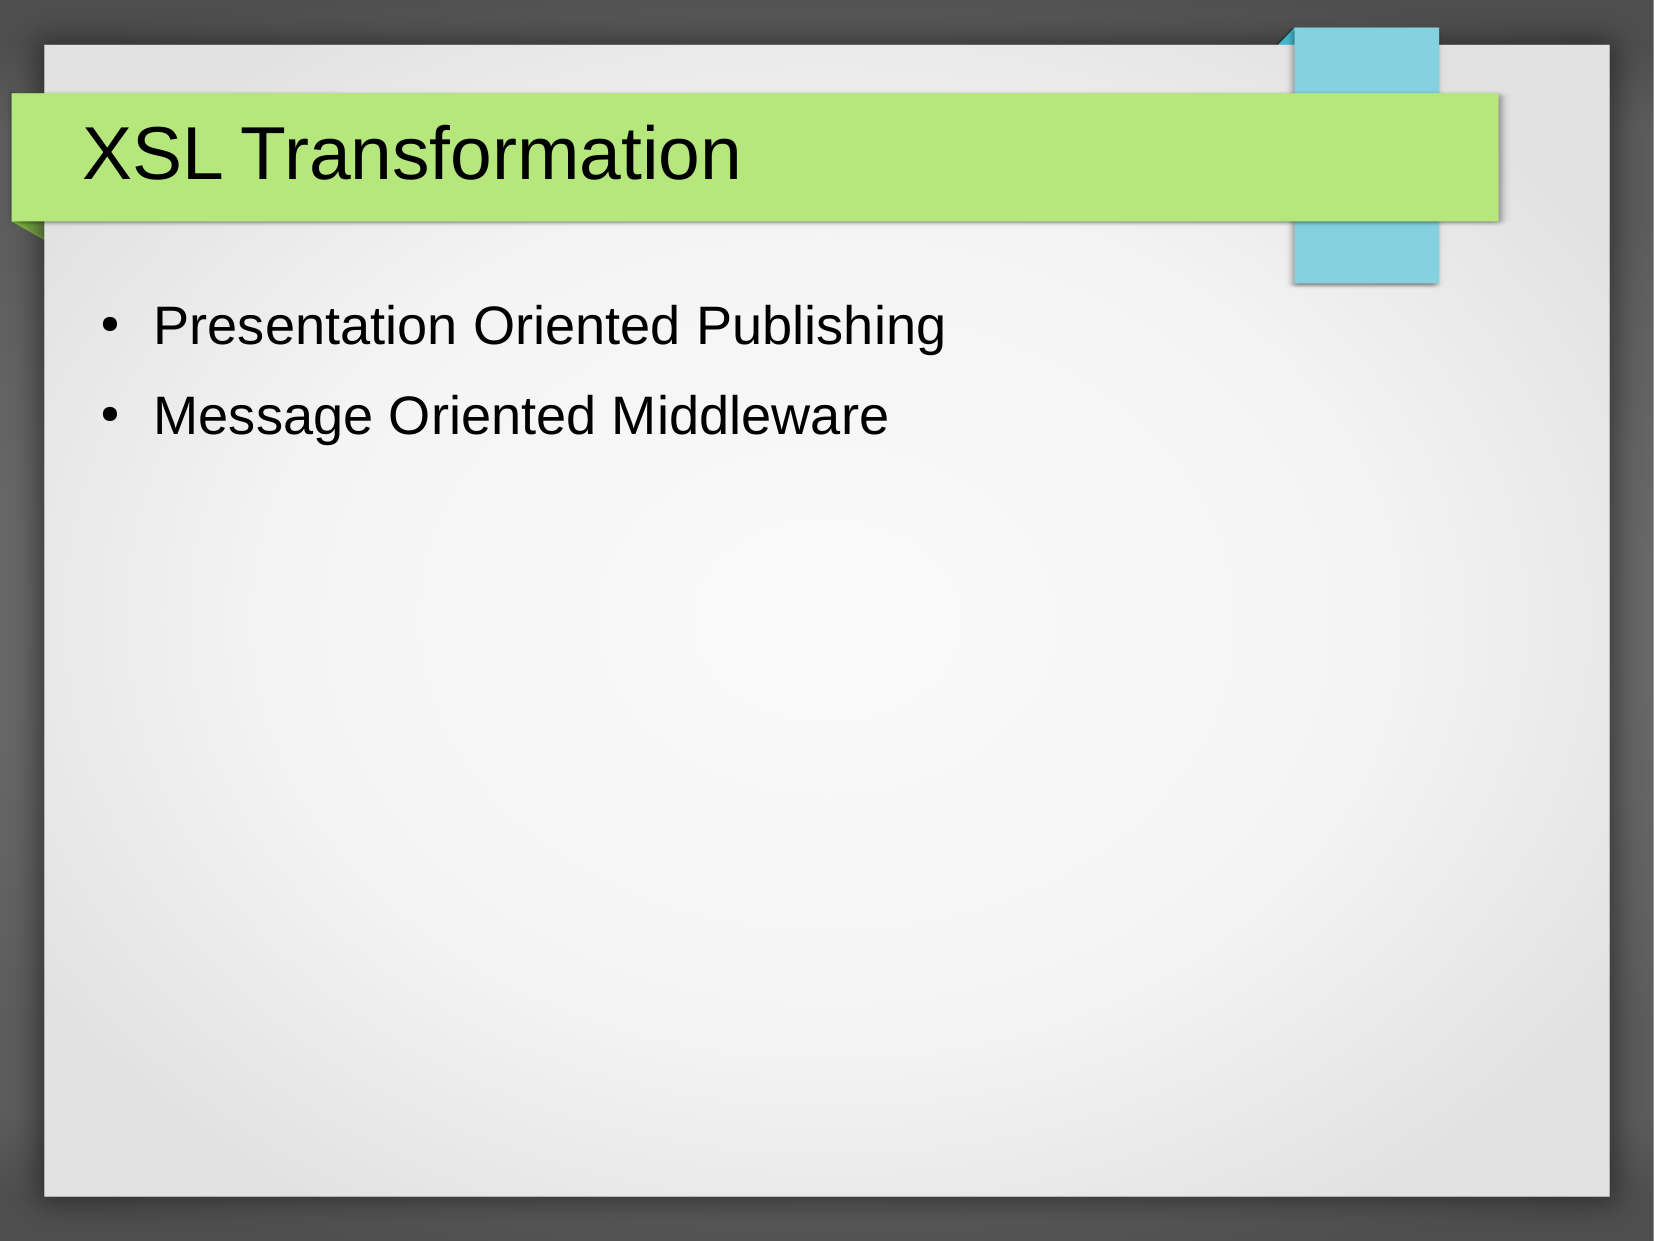

# XSL Transformation
Presentation Oriented Publishing
Message Oriented Middleware